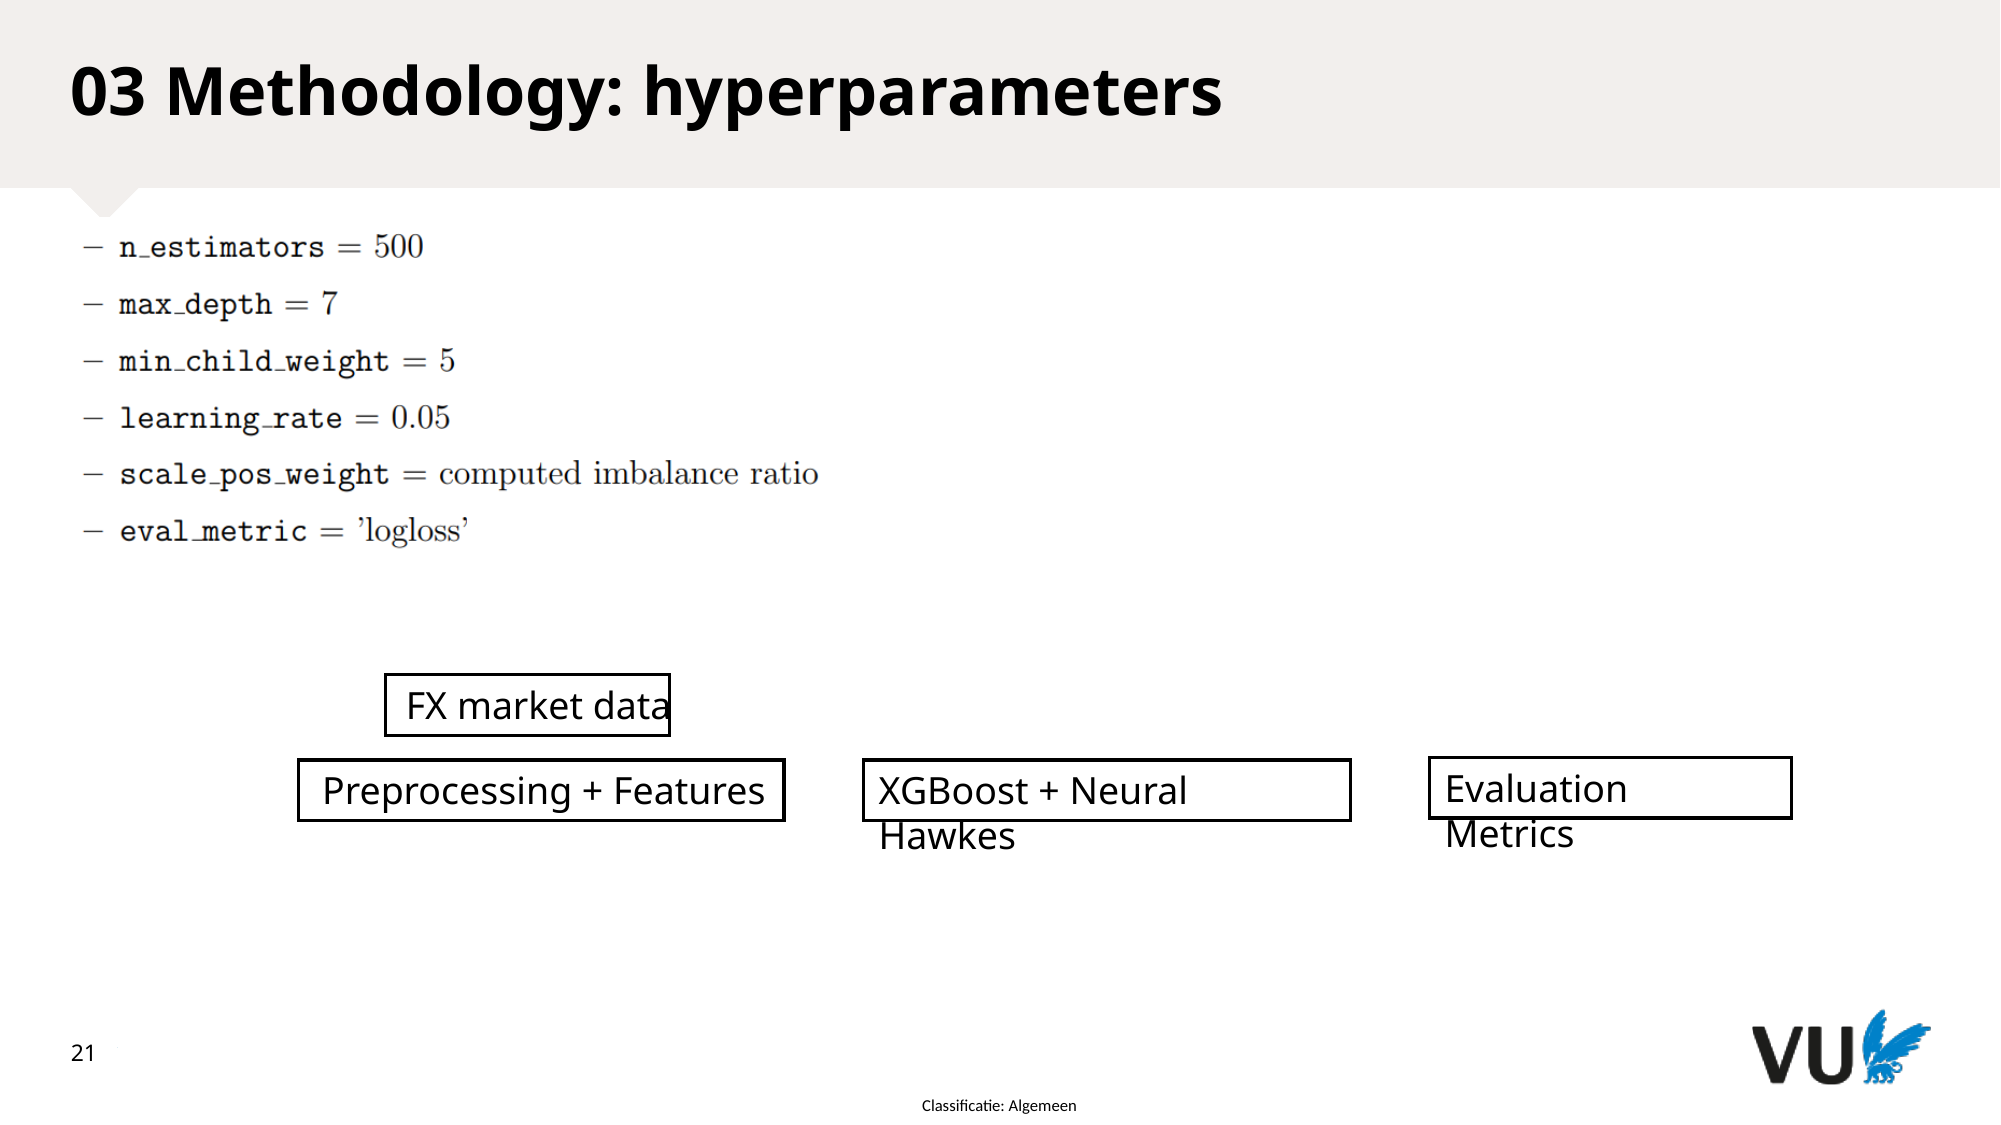

# 03 Methodology: hyperparameters
FX market data
Evaluation Metrics
Preprocessing + Features
XGBoost + Neural Hawkes